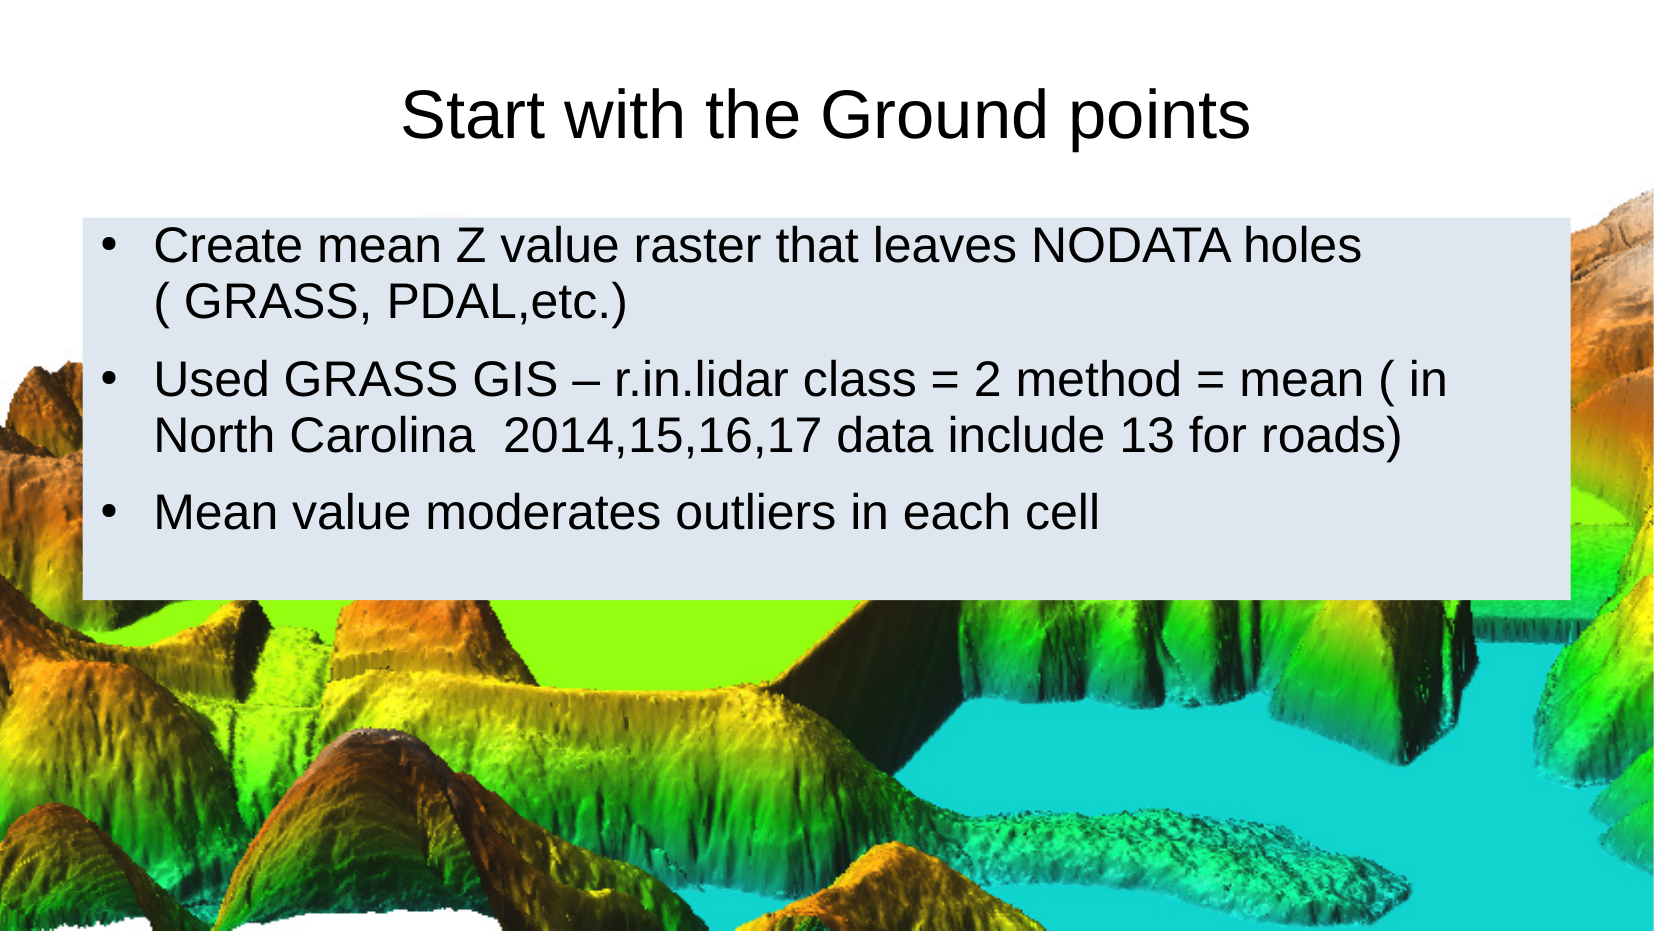

# Start with the Ground points
Create mean Z value raster that leaves NODATA holes ( GRASS, PDAL,etc.)
Used GRASS GIS – r.in.lidar class = 2 method = mean ( in North Carolina 2014,15,16,17 data include 13 for roads)
Mean value moderates outliers in each cell